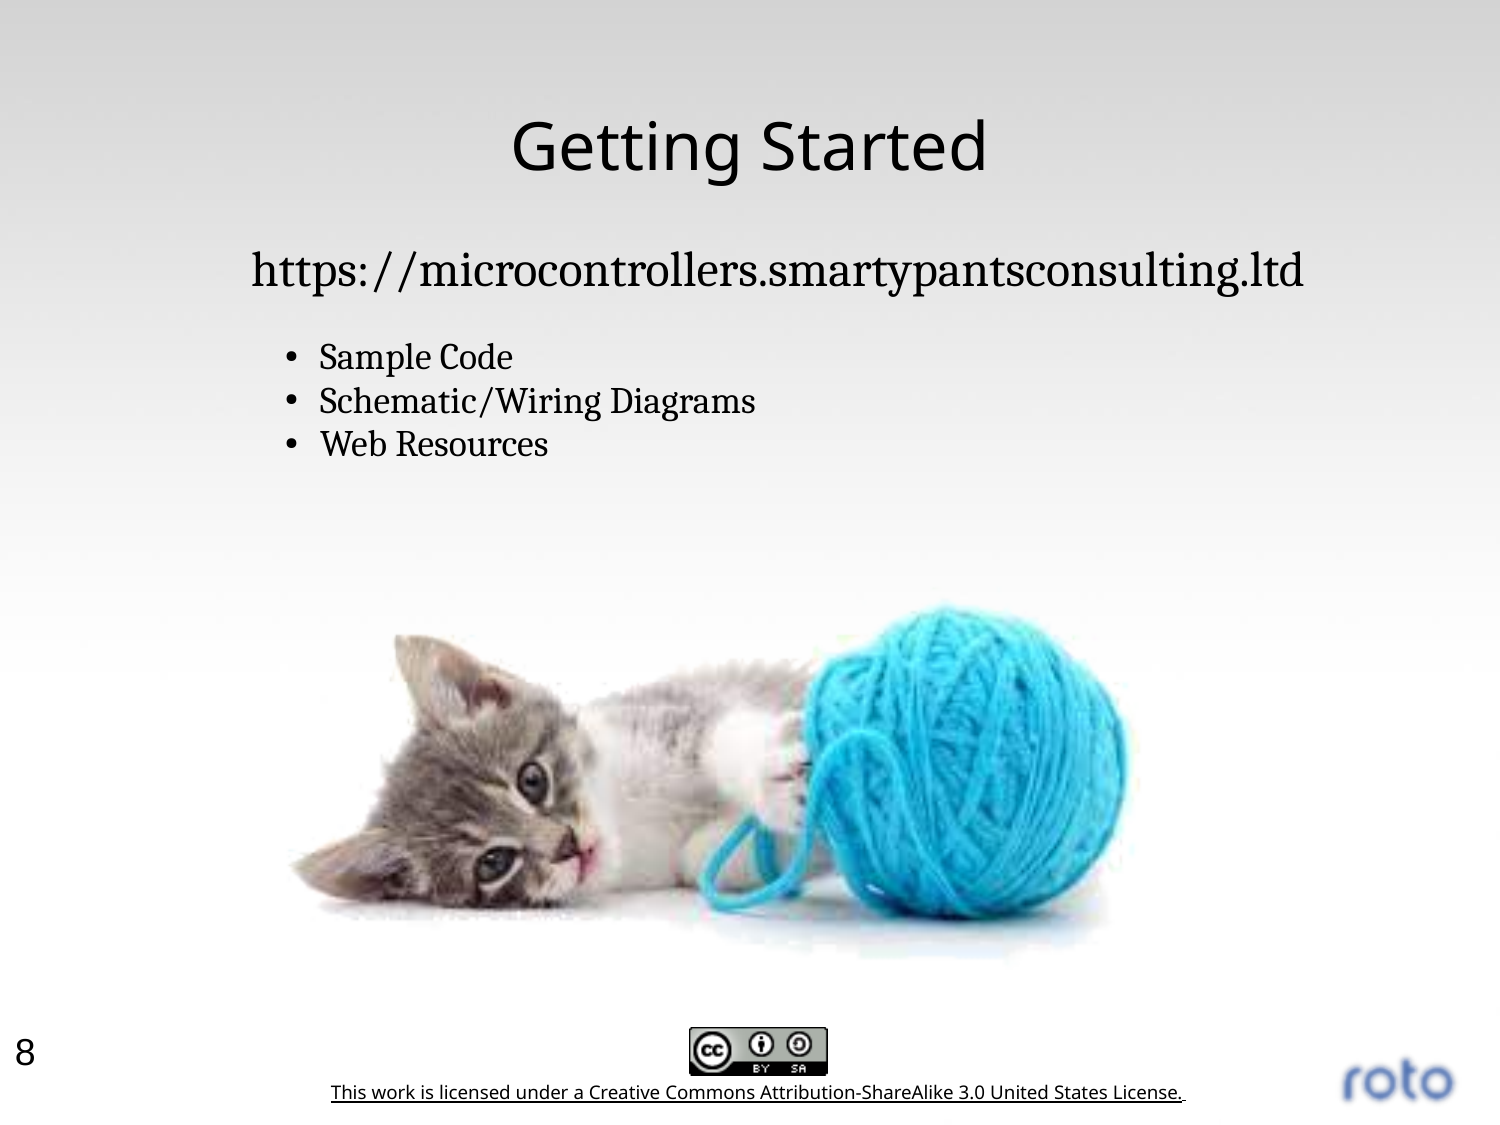

# Getting Started
https://microcontrollers.smartypantsconsulting.ltd
Sample Code
Schematic/Wiring Diagrams
Web Resources